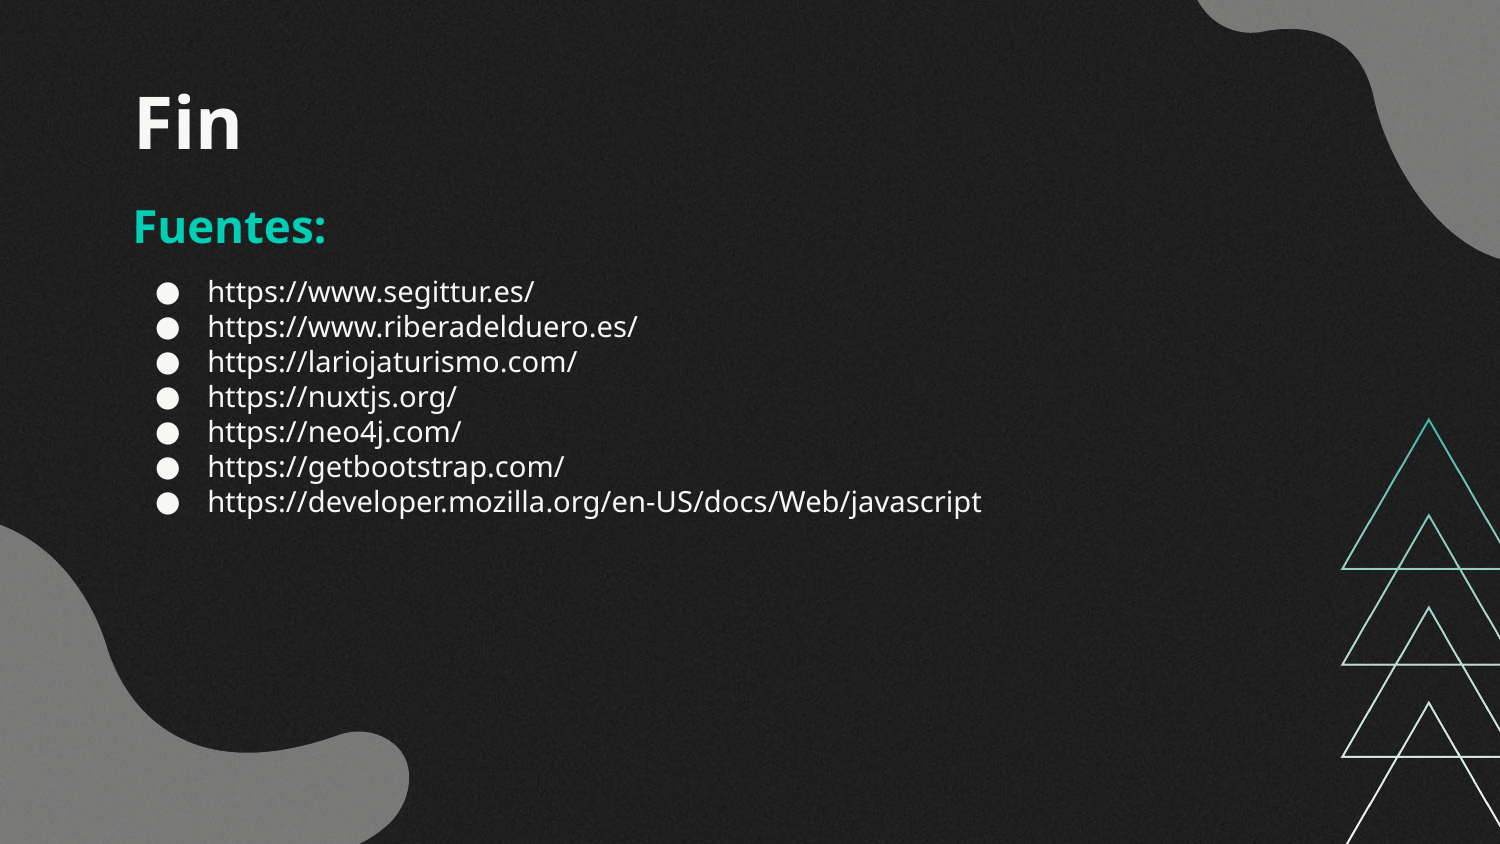

# Fin
Fuentes:
https://www.segittur.es/
https://www.riberadelduero.es/
https://lariojaturismo.com/
https://nuxtjs.org/
https://neo4j.com/
https://getbootstrap.com/
https://developer.mozilla.org/en-US/docs/Web/javascript